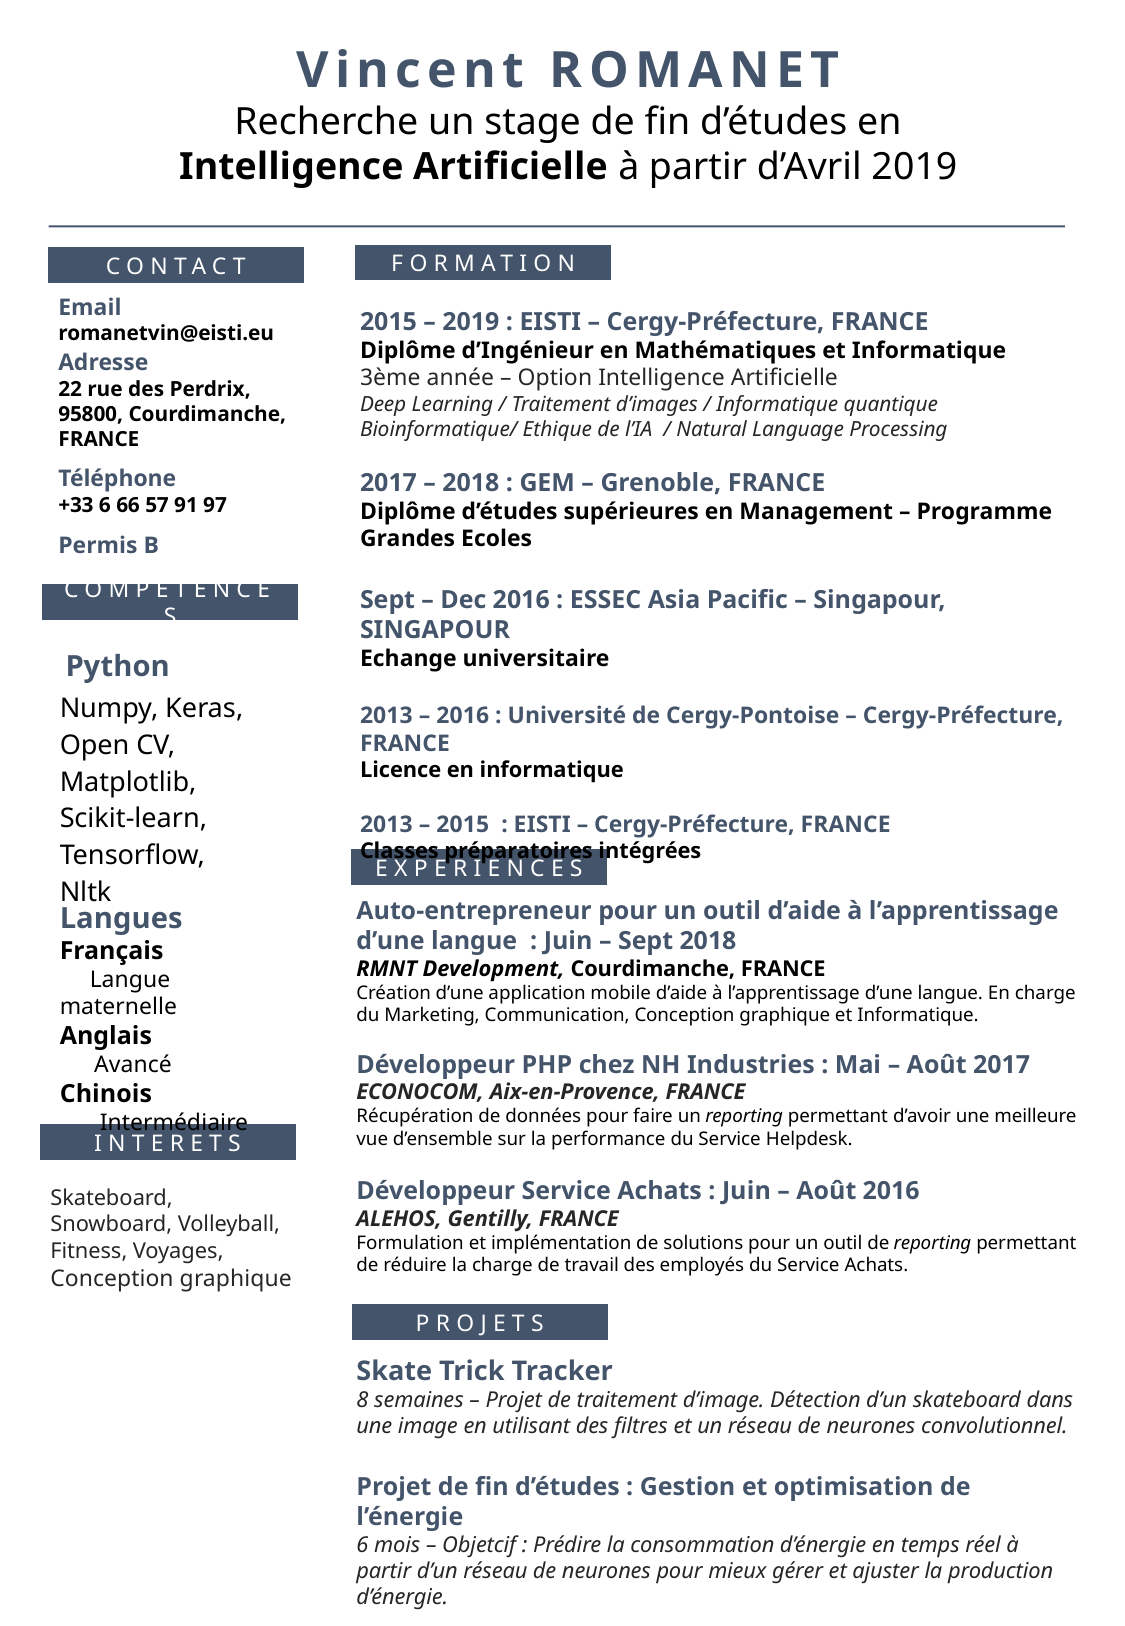

Vincent ROMANET
Recherche un stage de fin d’études en Intelligence Artificielle à partir d’Avril 2019
FORMATION
CONTACT
Email
romanetvin@eisti.eu
Adresse
22 rue des Perdrix,
95800, Courdimanche, FRANCE
Téléphone
+33 6 66 57 91 97
Permis B
2015 – 2019 : EISTI – Cergy-Préfecture, FRANCE
Diplôme d’Ingénieur en Mathématiques et Informatique
3ème année – Option Intelligence Artificielle
Deep Learning / Traitement d’images / Informatique quantique
Bioinformatique/ Ethique de l’IA / Natural Language Processing
2017 – 2018 : GEM – Grenoble, FRANCE
Diplôme d’études supérieures en Management – Programme Grandes Ecoles
Sept – Dec 2016 : ESSEC Asia Pacific – Singapour, SINGAPOUR
Echange universitaire
2013 – 2016 : Université de Cergy-Pontoise – Cergy-Préfecture, FRANCE
Licence en informatique
2013 – 2015 : EISTI – Cergy-Préfecture, FRANCE
Classes préparatoires intégrées
COMPETENCES
Python
Numpy, Keras,
Open CV, Matplotlib, Scikit-learn, Tensorflow,
Nltk
Langues
Français
 Langue maternelle
Anglais
 Avancé
Chinois
 Intermédiaire
EXPERIENCES
Auto-entrepreneur pour un outil d’aide à l’apprentissage d’une langue : Juin – Sept 2018
RMNT Development, Courdimanche, FRANCE
Création d’une application mobile d’aide à l’apprentissage d’une langue. En charge du Marketing, Communication, Conception graphique et Informatique.
Développeur PHP chez NH Industries : Mai – Août 2017
ECONOCOM, Aix-en-Provence, FRANCE
Récupération de données pour faire un reporting permettant d’avoir une meilleure vue d’ensemble sur la performance du Service Helpdesk.
Développeur Service Achats : Juin – Août 2016
ALEHOS, Gentilly, FRANCE
Formulation et implémentation de solutions pour un outil de reporting permettant de réduire la charge de travail des employés du Service Achats.
INTERETS
Skateboard, Snowboard, Volleyball, Fitness, Voyages, Conception graphique
PROJETS
Skate Trick Tracker
8 semaines – Projet de traitement d’image. Détection d’un skateboard dans une image en utilisant des filtres et un réseau de neurones convolutionnel.
Projet de fin d’études : Gestion et optimisation de l’énergie
6 mois – Objetcif : Prédire la consommation d’énergie en temps réel à partir d’un réseau de neurones pour mieux gérer et ajuster la production d’énergie.